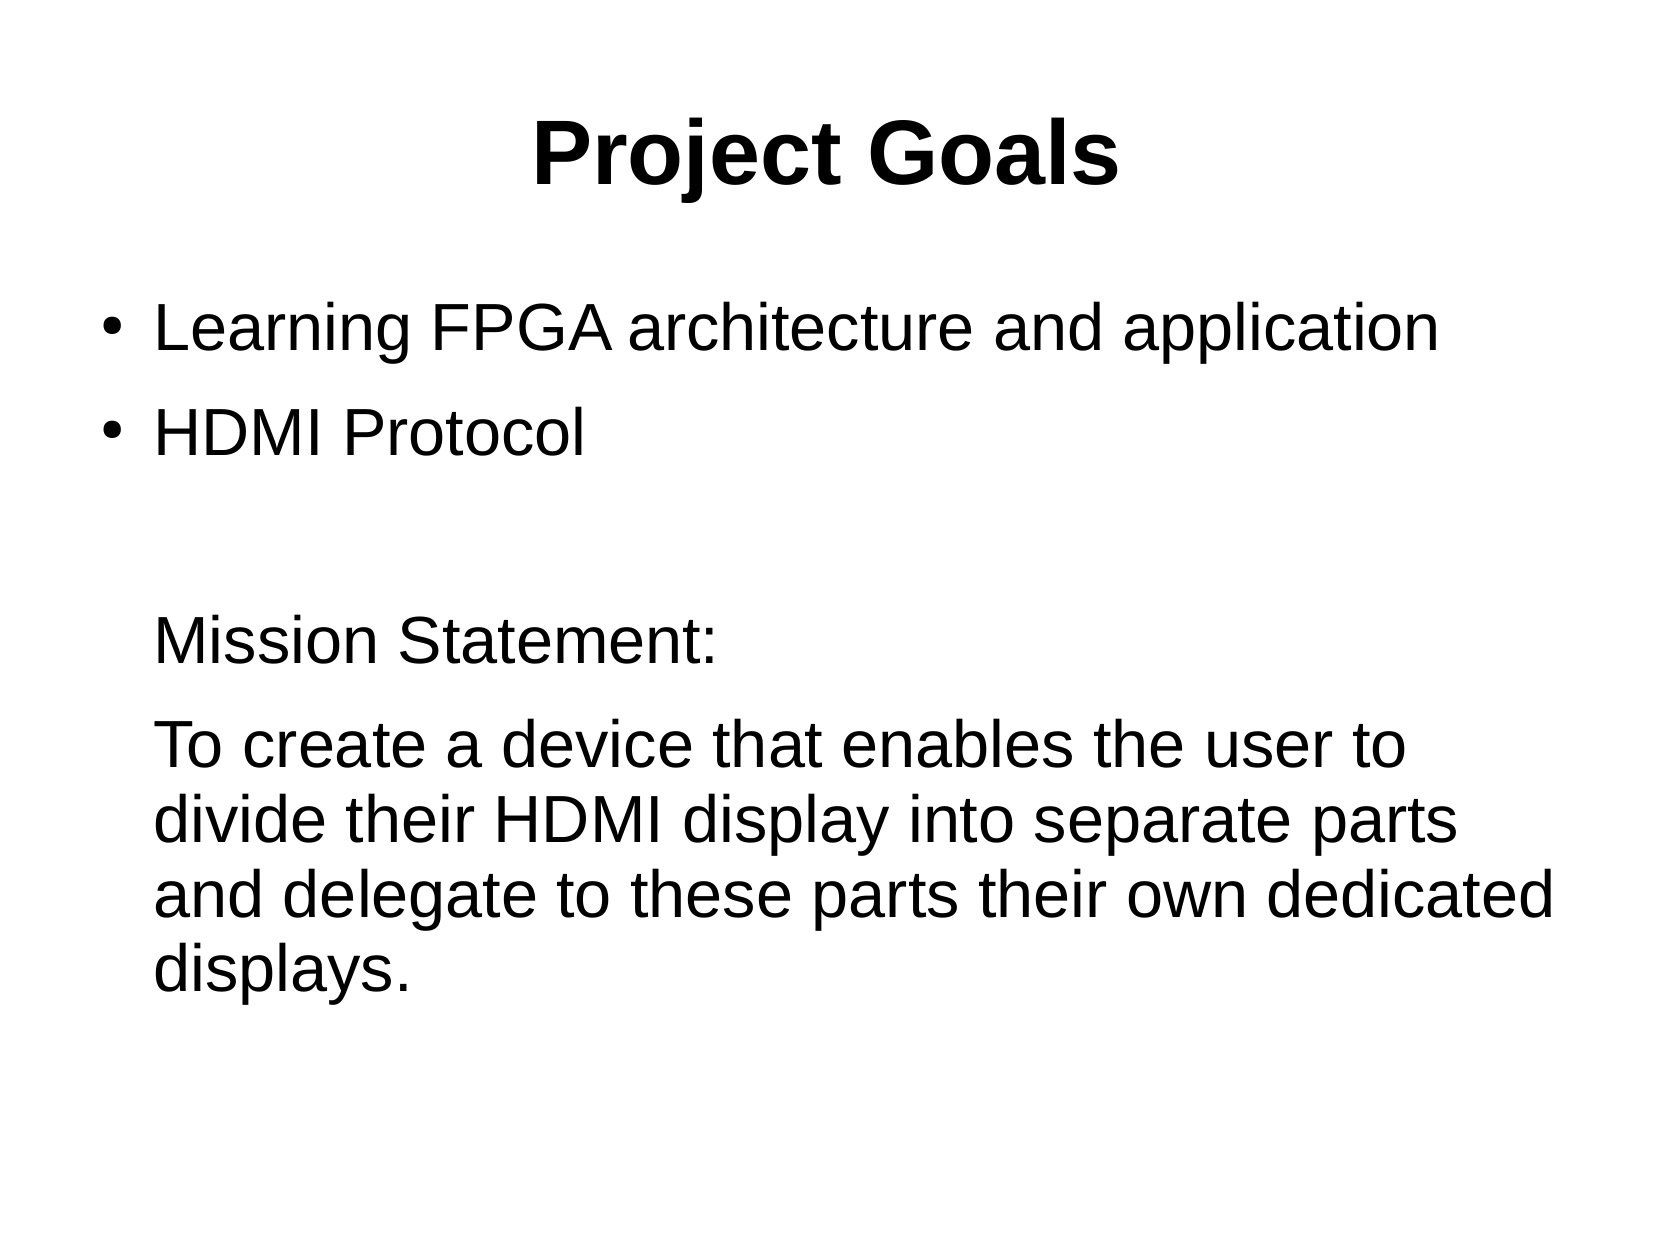

# Project Goals
Learning FPGA architecture and application
HDMI Protocol
Mission Statement:
To create a device that enables the user to divide their HDMI display into separate parts and delegate to these parts their own dedicated displays.